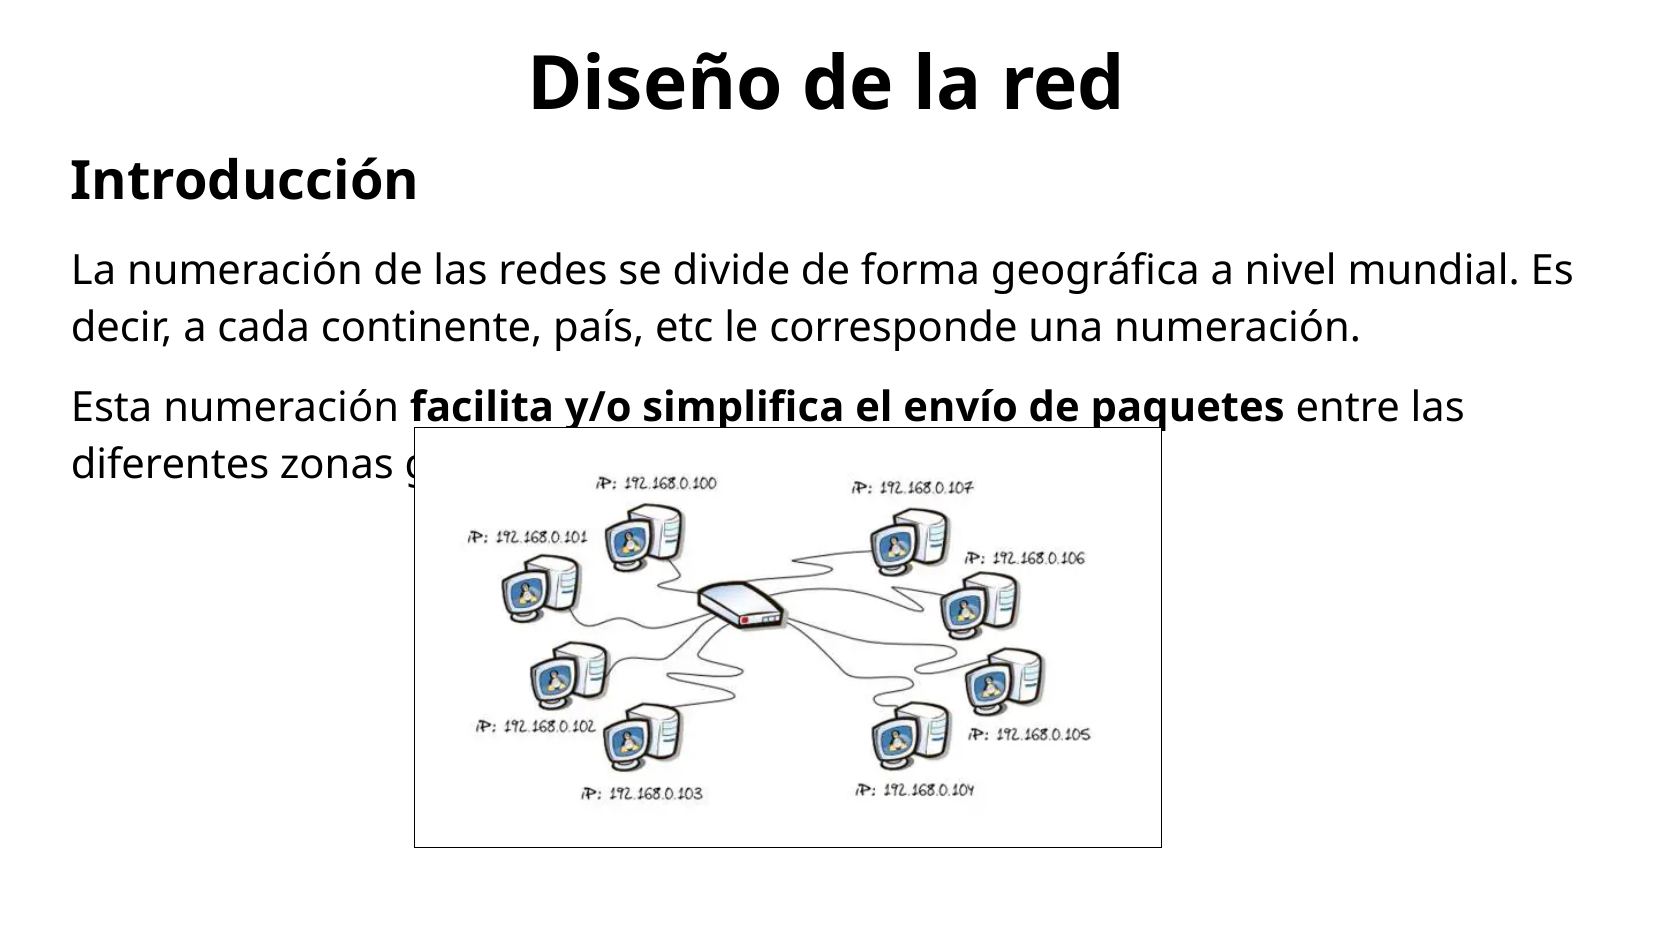

# Diseño de la red
Introducción
La numeración de las redes se divide de forma geográfica a nivel mundial. Es decir, a cada continente, país, etc le corresponde una numeración.
Esta numeración facilita y/o simplifica el envío de paquetes entre las diferentes zonas geográficas.